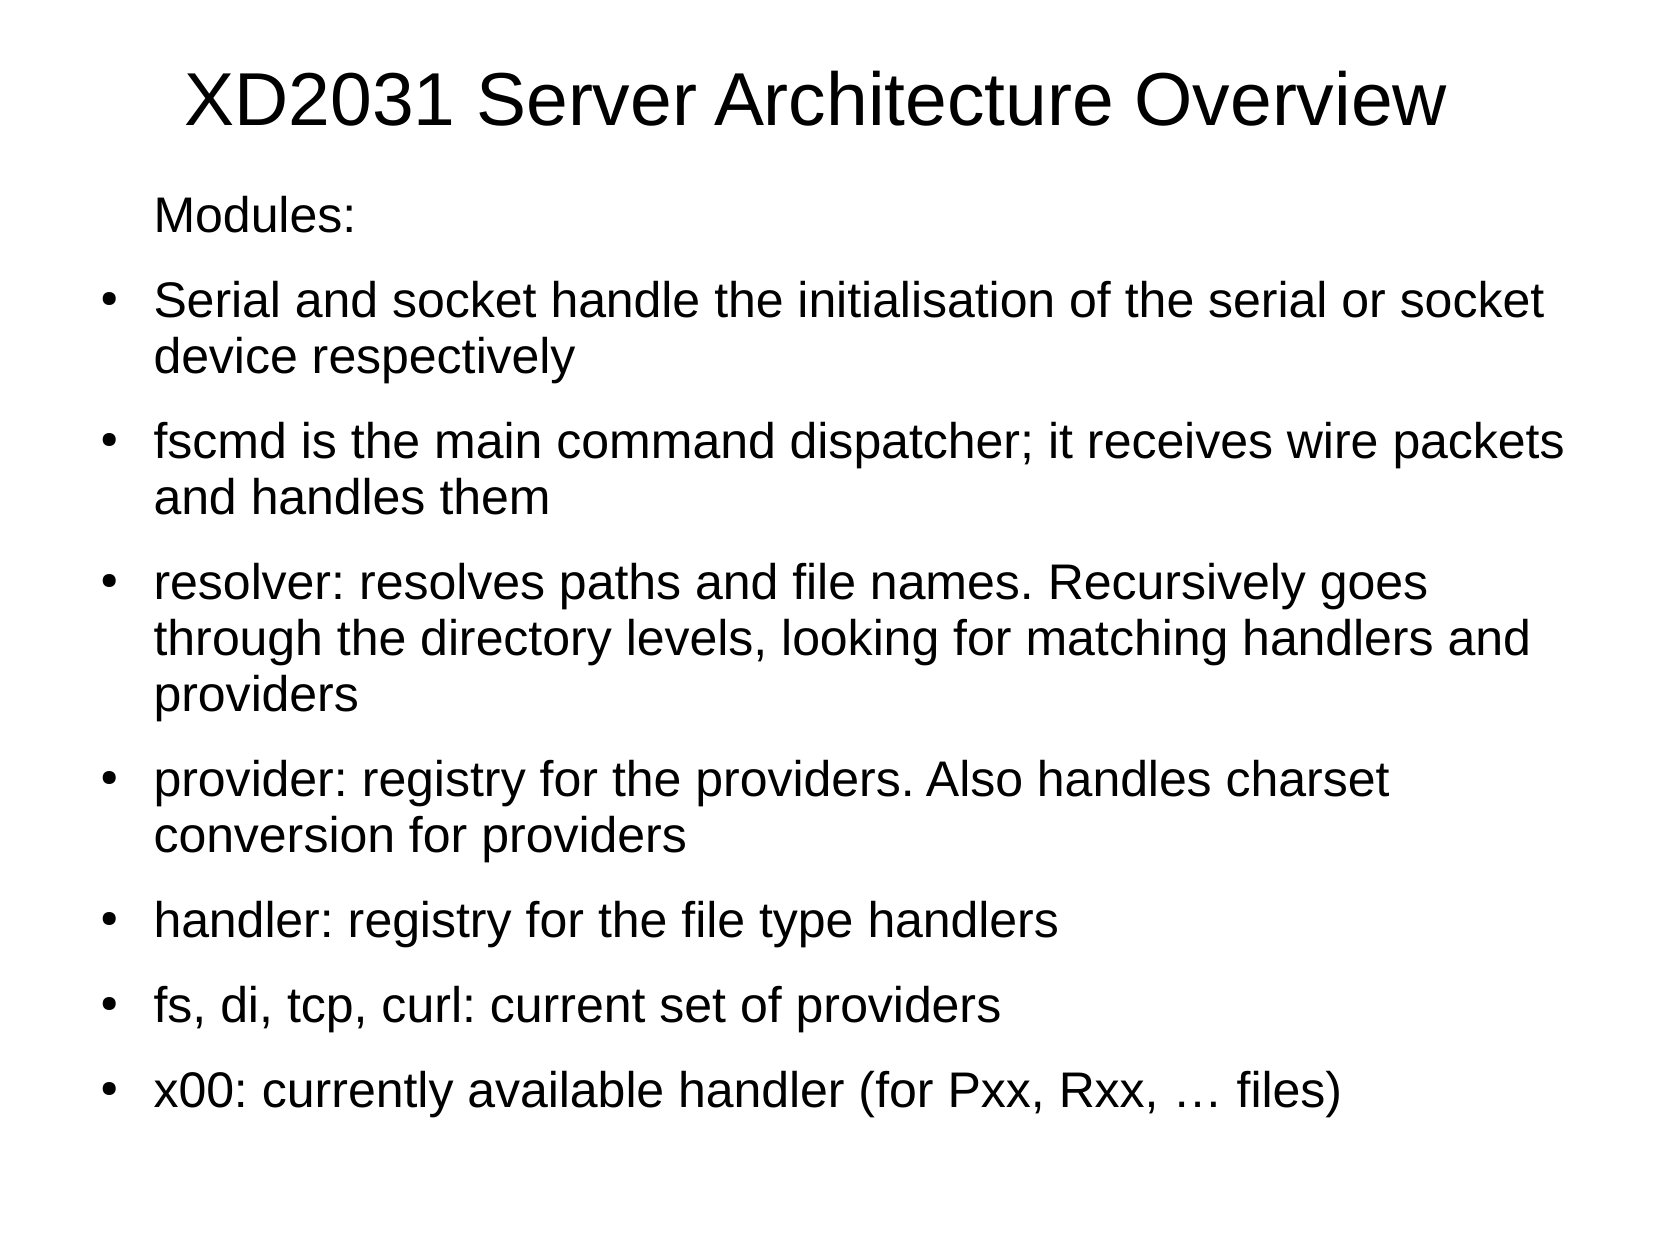

# XD2031 Server Architecture Overview
Modules:
Serial and socket handle the initialisation of the serial or socket device respectively
fscmd is the main command dispatcher; it receives wire packets and handles them
resolver: resolves paths and file names. Recursively goes through the directory levels, looking for matching handlers and providers
provider: registry for the providers. Also handles charset conversion for providers
handler: registry for the file type handlers
fs, di, tcp, curl: current set of providers
x00: currently available handler (for Pxx, Rxx, … files)